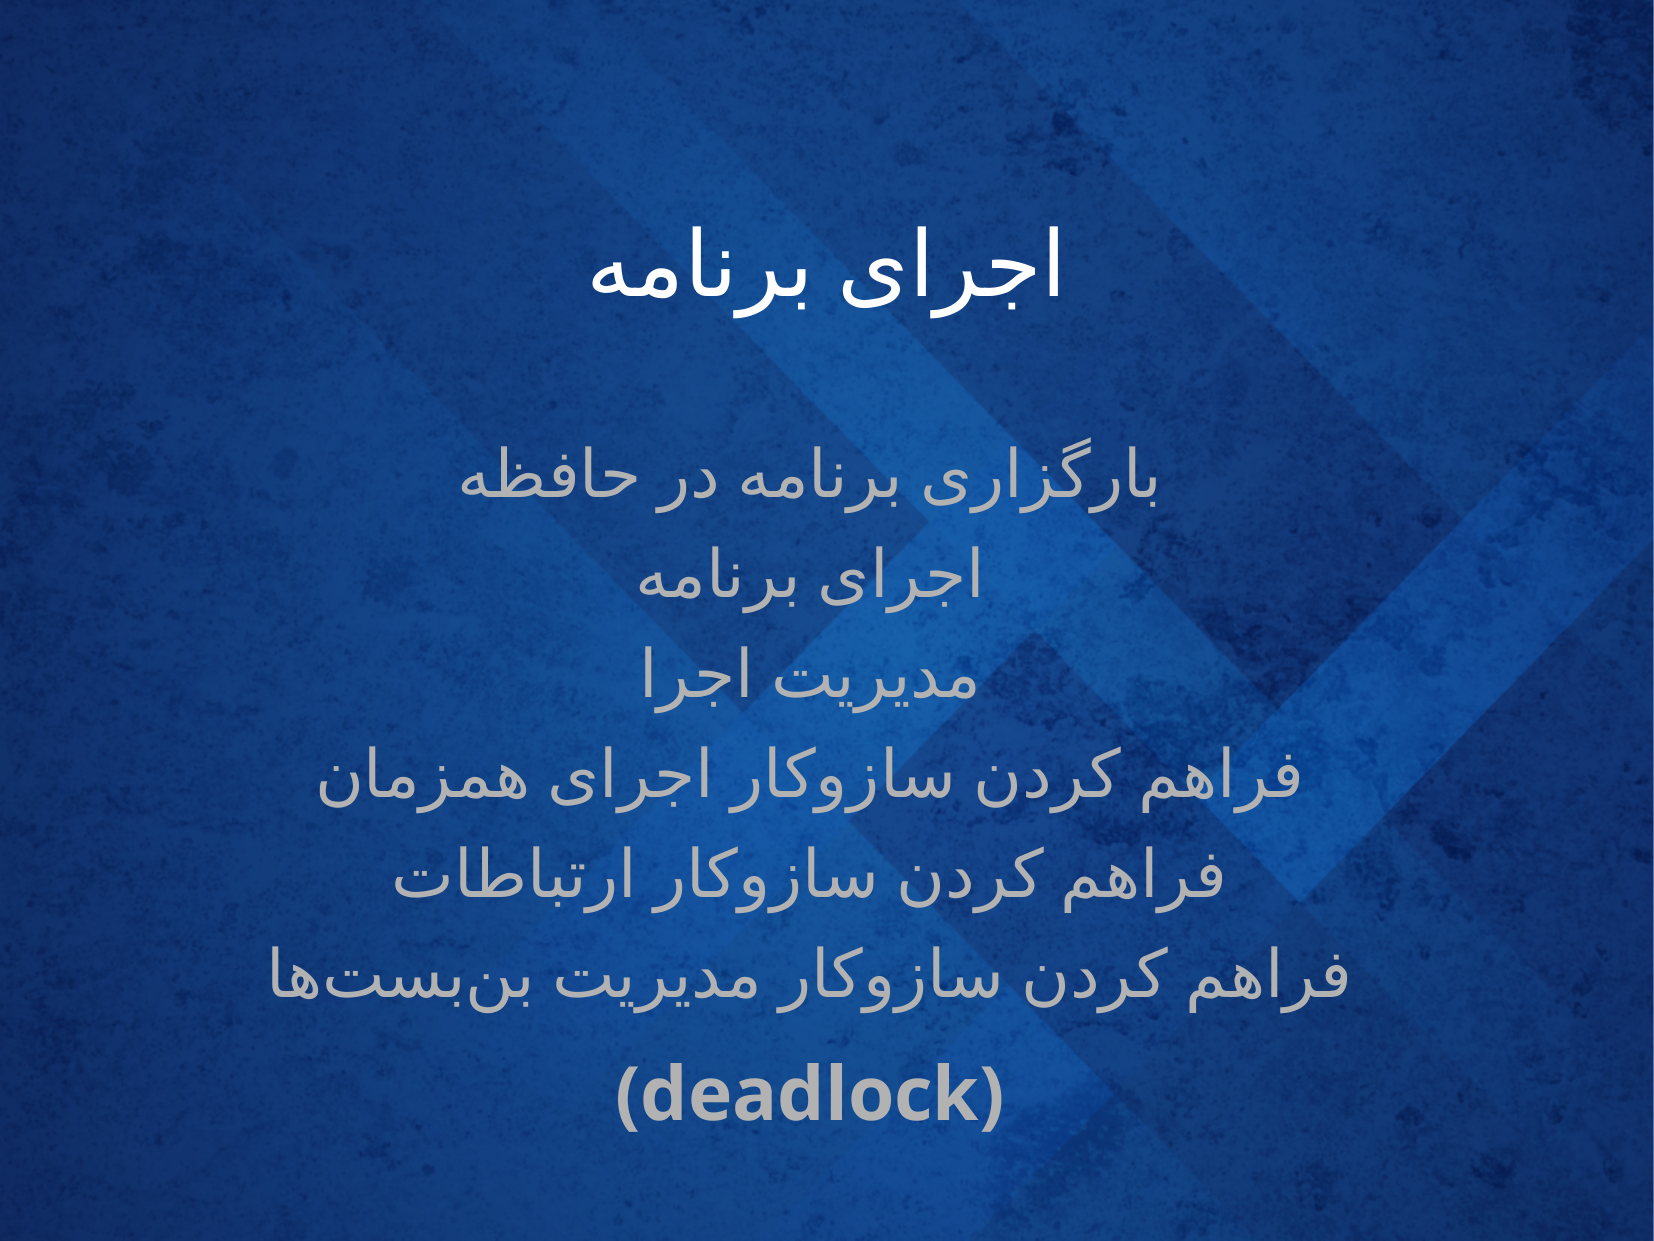

# اجرای برنامه
بارگزاری برنامه در حافظه
اجرای برنامه
مدیریت اجرا
فراهم کردن سازوکار اجرای همزمان
فراهم کردن سازوکار ارتباطات
فراهم کردن سازوکار مدیریت بن‌بست‌ها (deadlock)